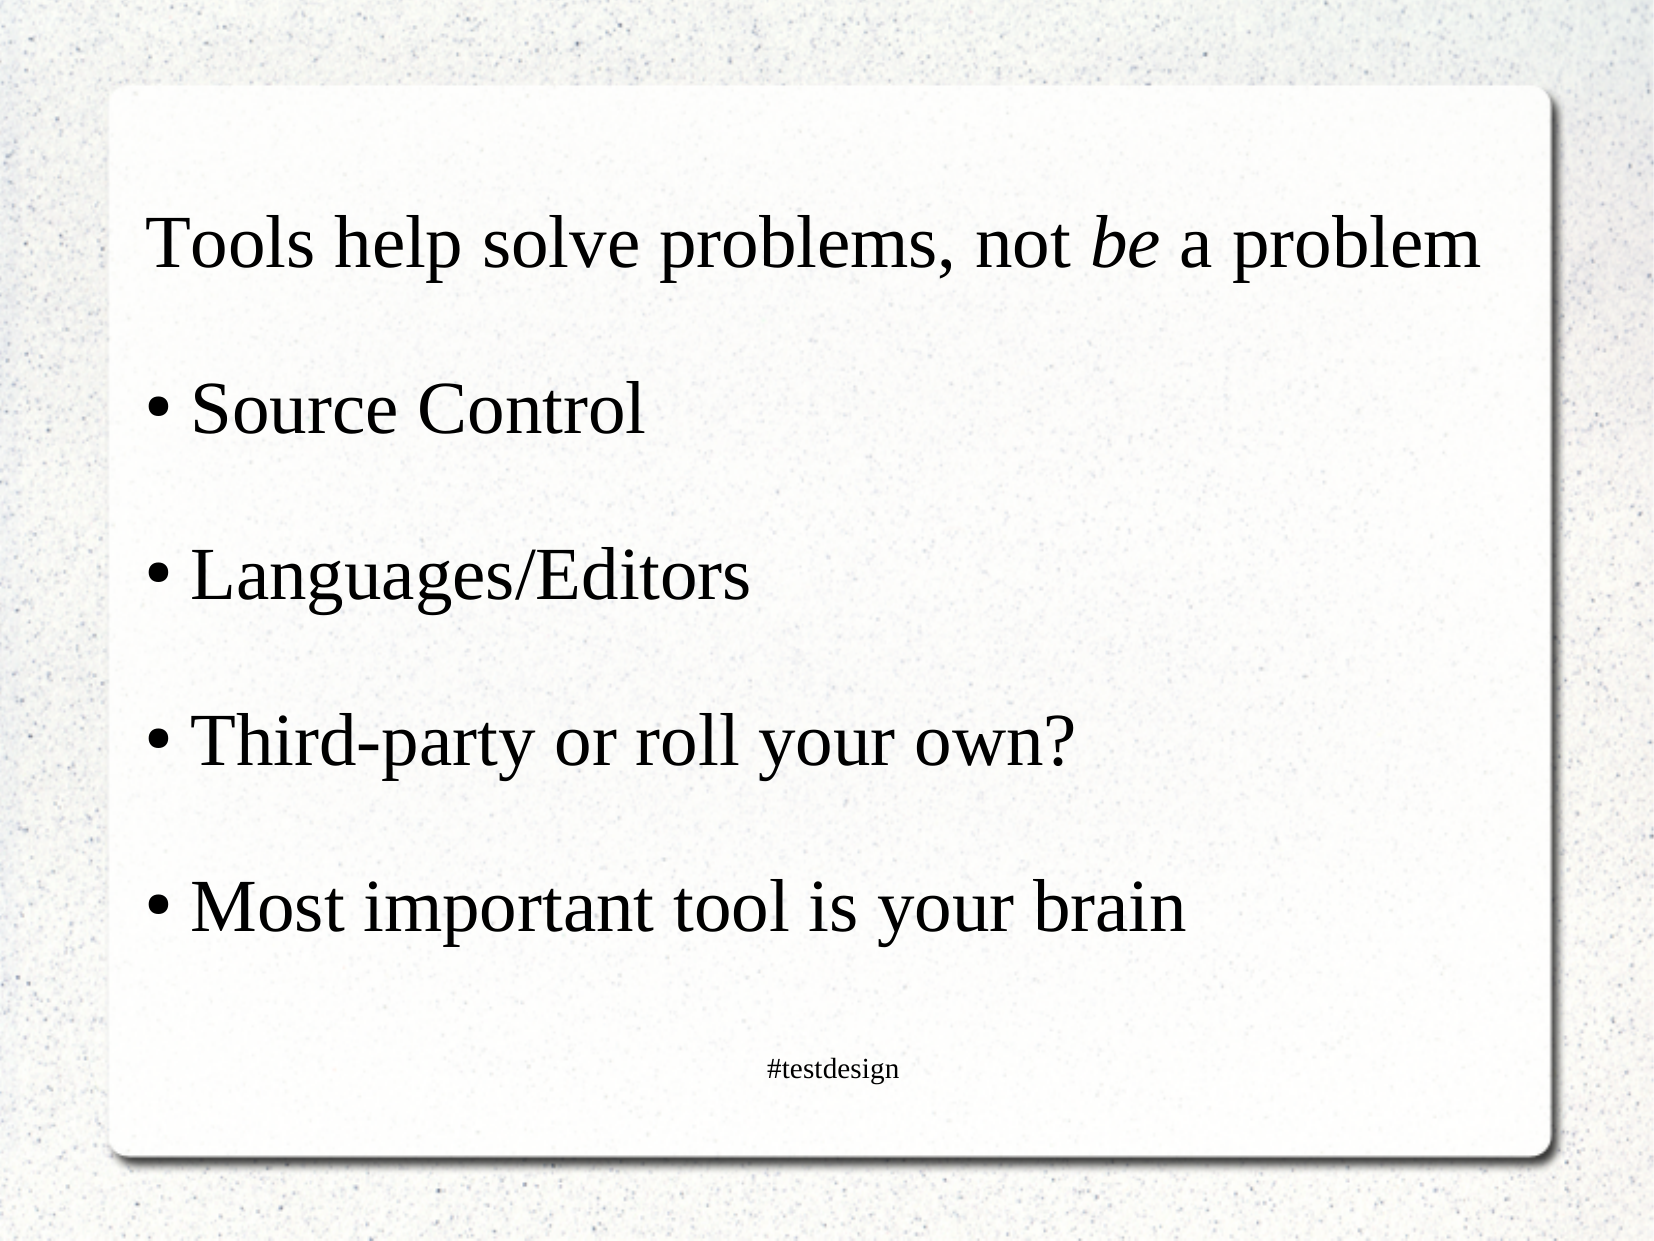

# Tools help solve problems, not be a problem
 Source Control
 Languages/Editors
 Third-party or roll your own?
 Most important tool is your brain
#testdesign